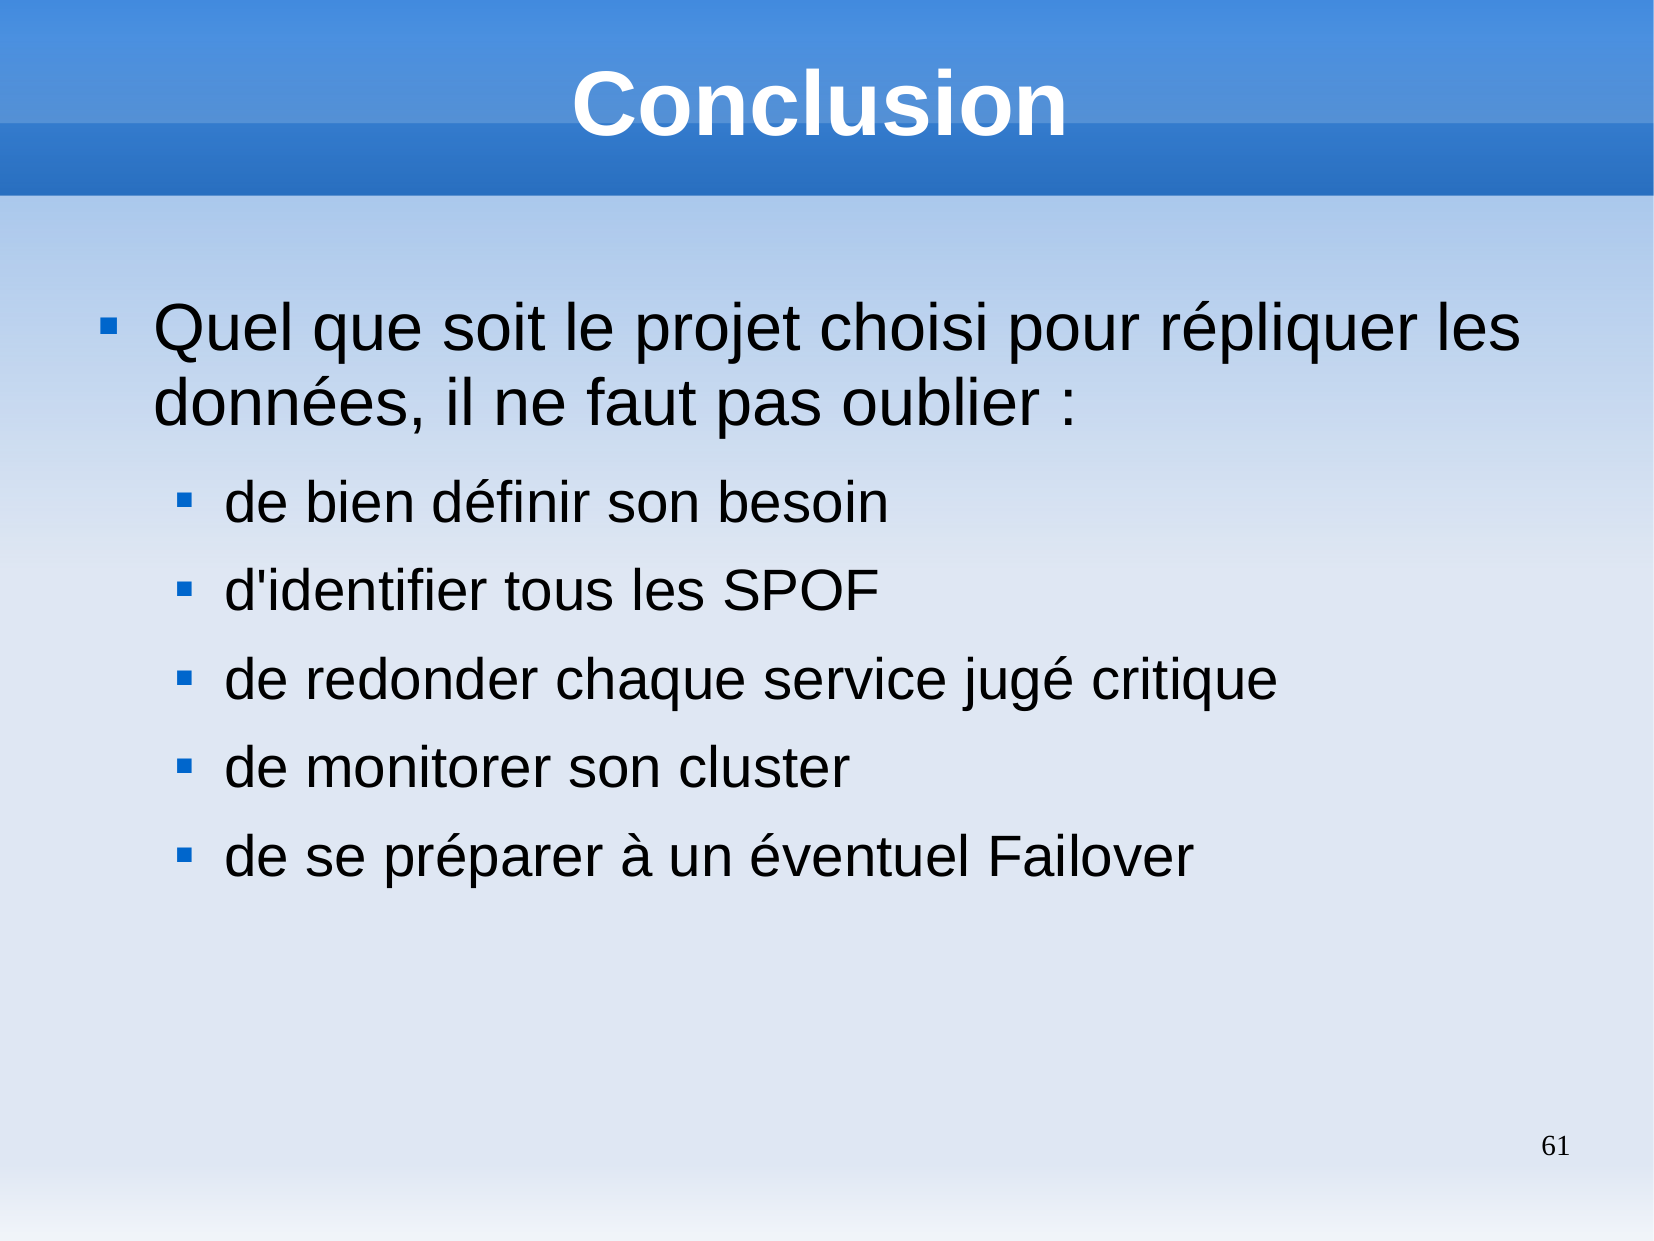

# Conclusion
Quel que soit le projet choisi pour répliquer les données, il ne faut pas oublier :
de bien déﬁnir son besoin
d'identiﬁer tous les SPOF
de redonder chaque service jugé critique
de monitorer son cluster
de se préparer à un éventuel Failover
61